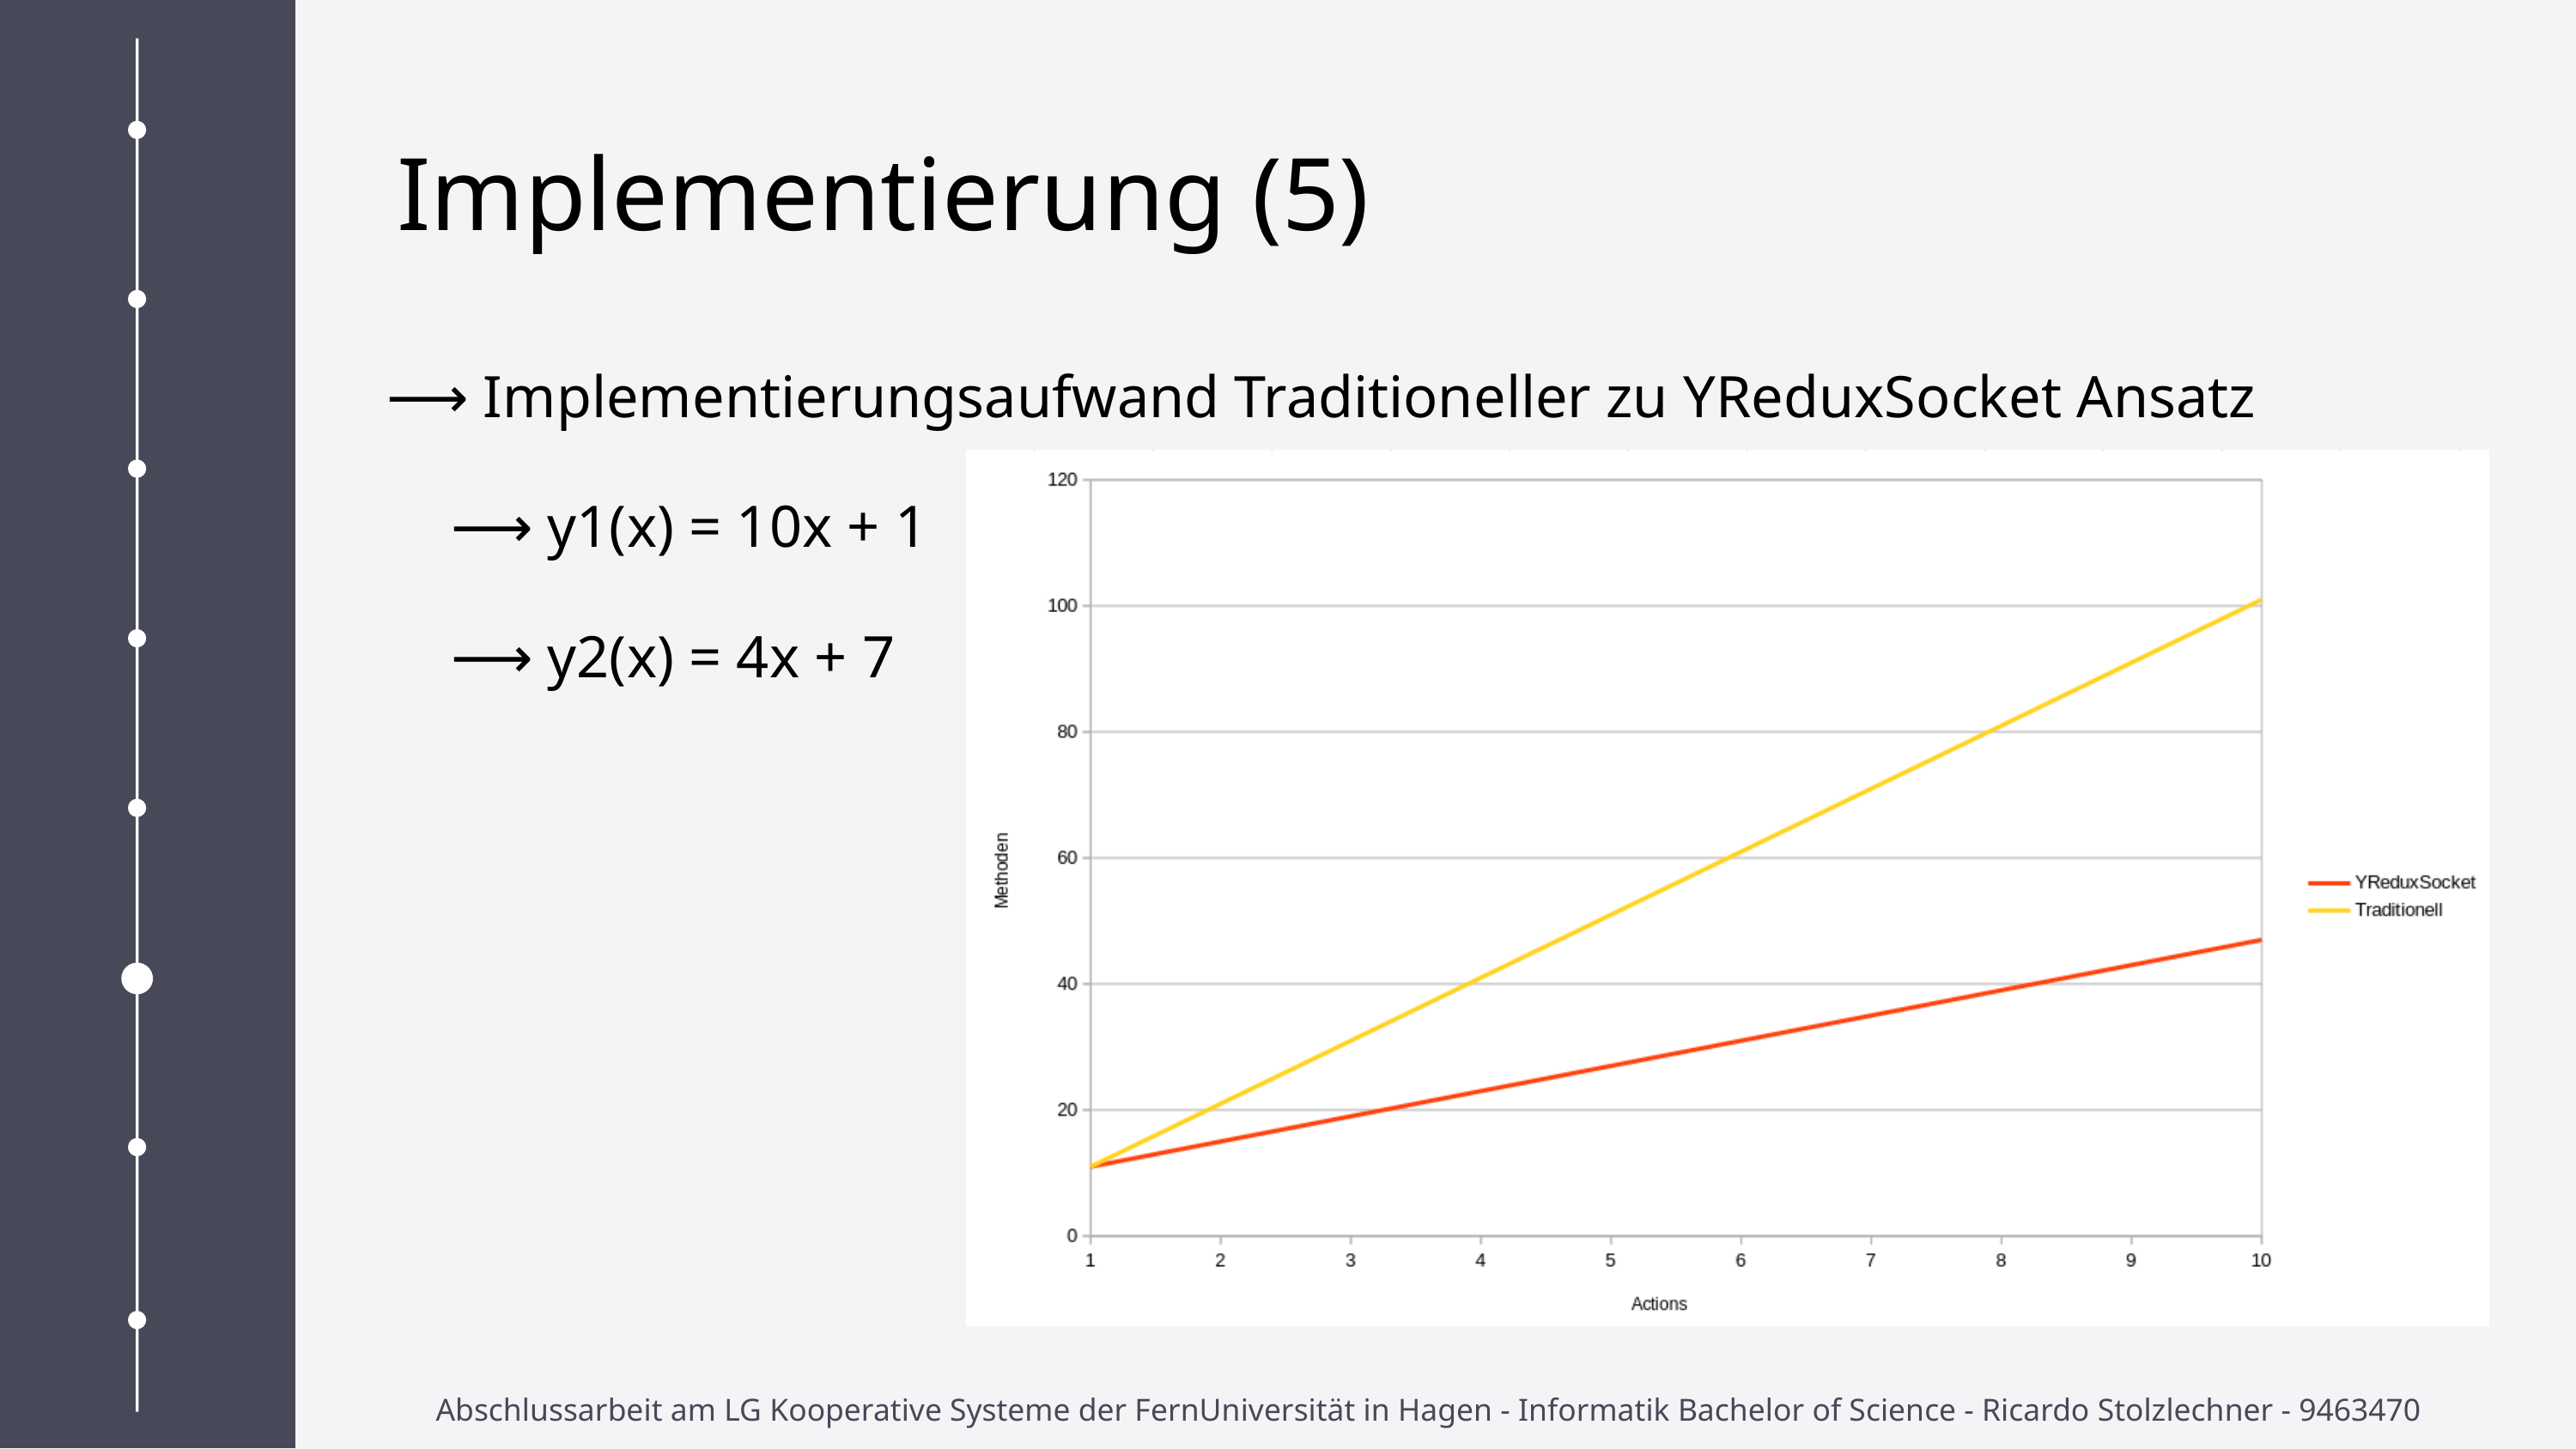

Implementierung (5)
⟶ Implementierungsaufwand Traditioneller zu YReduxSocket Ansatz
⟶ y1(x) = 10x + 1
⟶ y2(x) = 4x + 7
Abschlussarbeit am LG Kooperative Systeme der FernUniversität in Hagen - Informatik Bachelor of Science - Ricardo Stolzlechner - 9463470